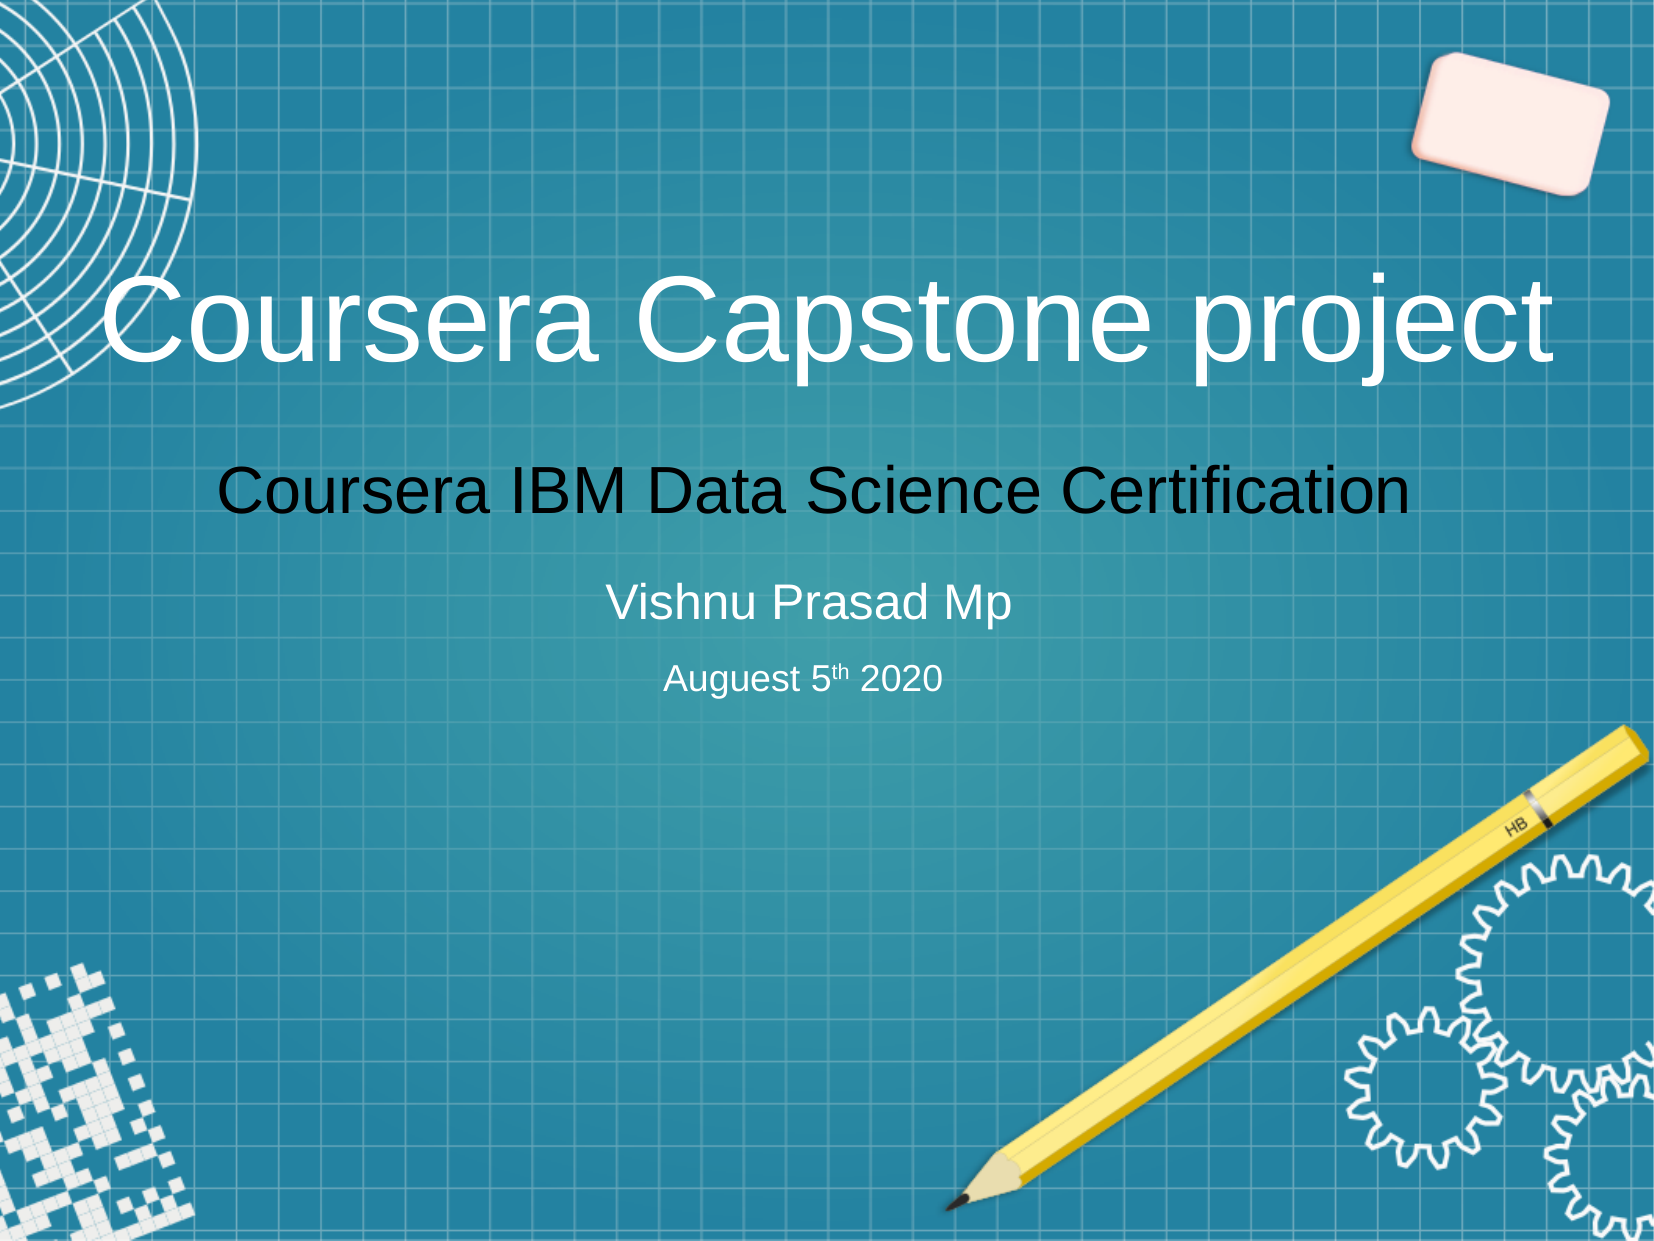

# Coursera Capstone project
Coursera IBM Data Science Certification
Vishnu Prasad Mp
Auguest 5th 2020